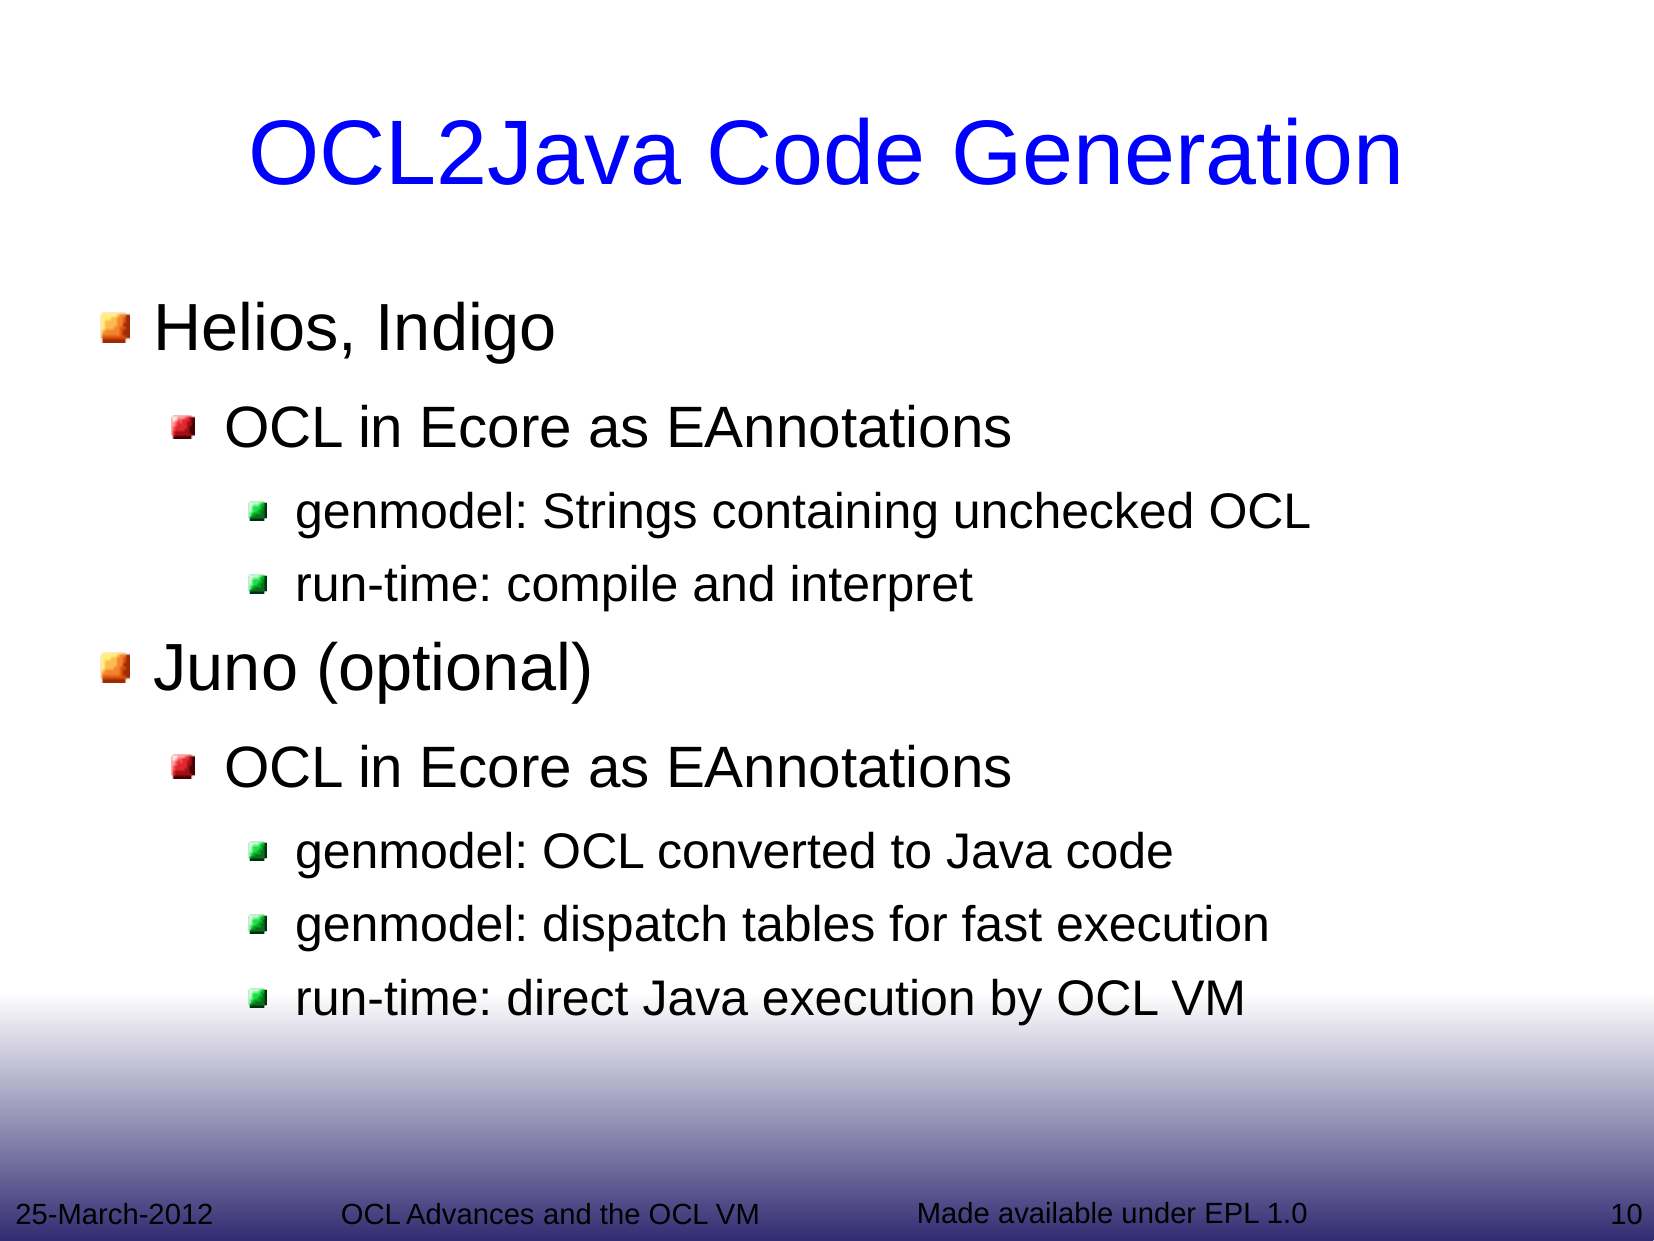

# OCL2Java Code Generation
Helios, Indigo
OCL in Ecore as EAnnotations
genmodel: Strings containing unchecked OCL
run-time: compile and interpret
Juno (optional)
OCL in Ecore as EAnnotations
genmodel: OCL converted to Java code
genmodel: dispatch tables for fast execution
run-time: direct Java execution by OCL VM
25-March-2012
OCL Advances and the OCL VM
10